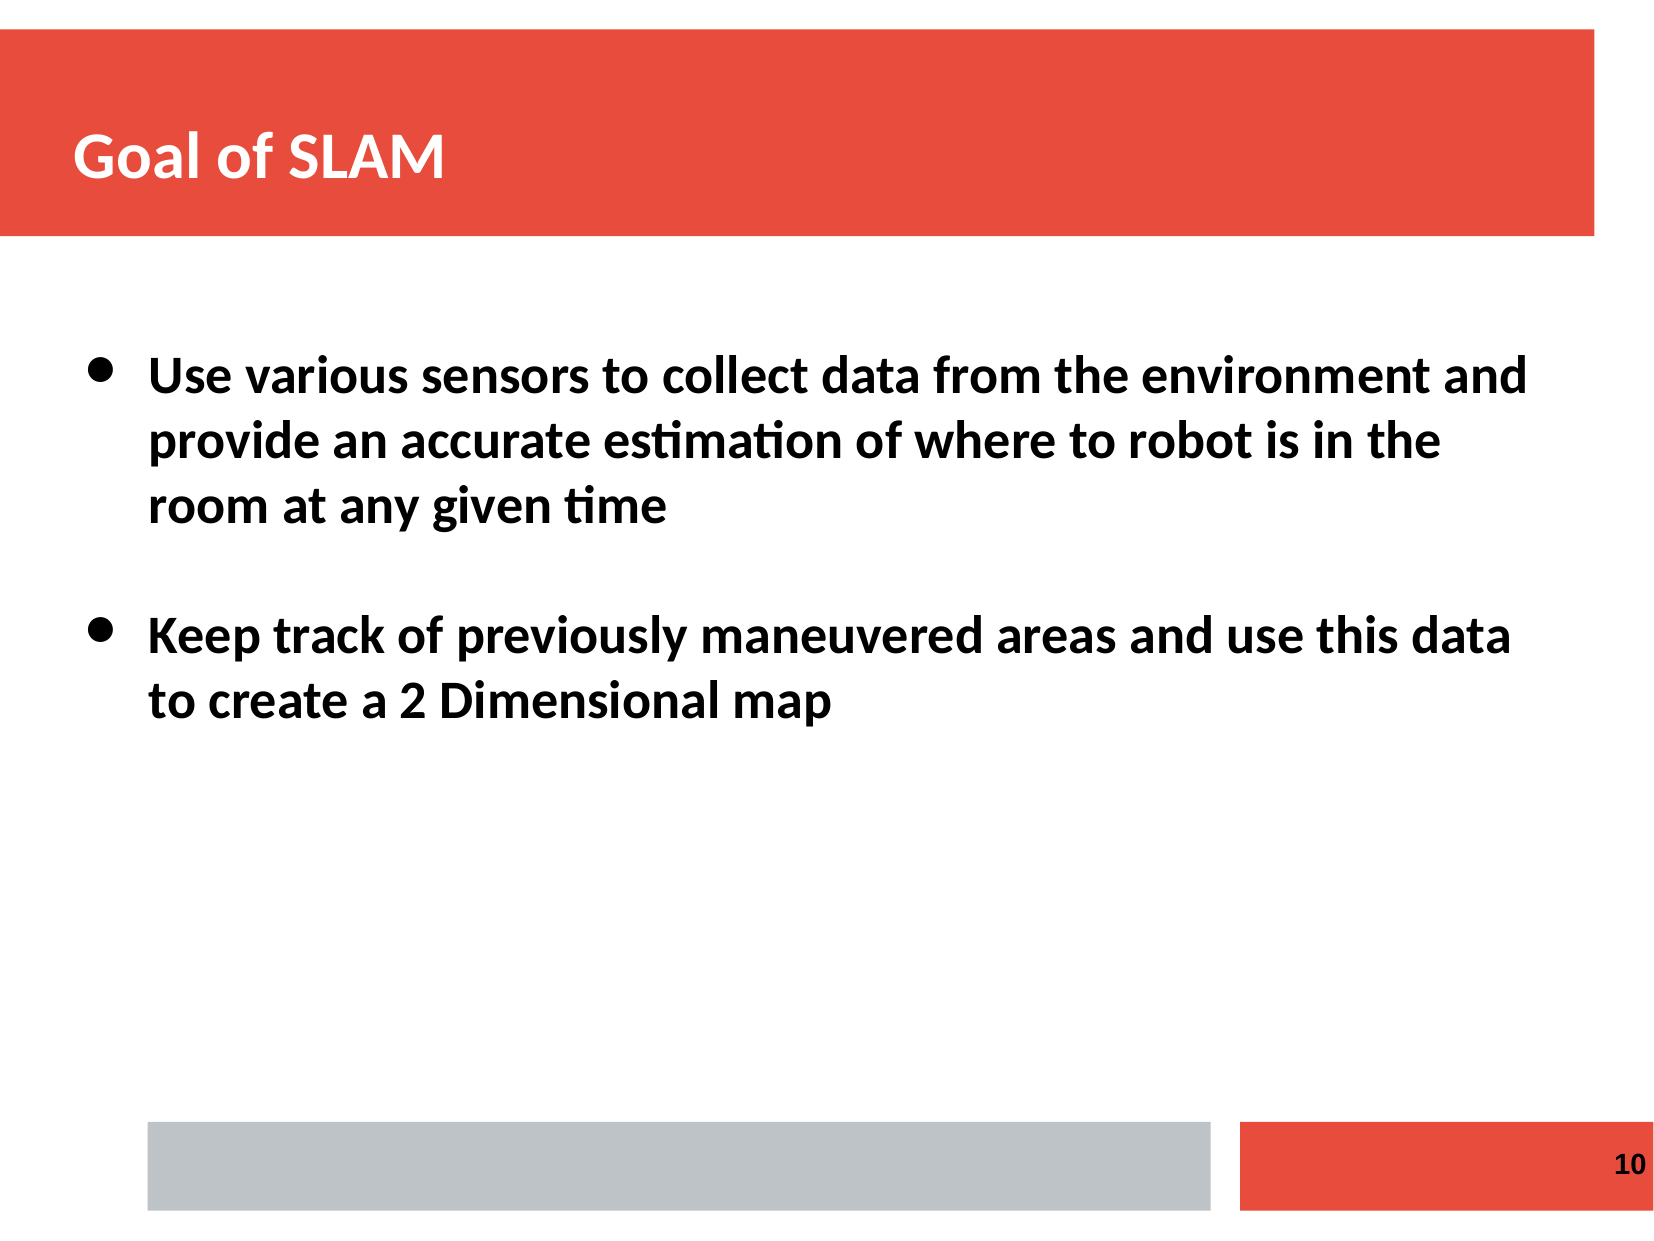

# Goal of SLAM
Use various sensors to collect data from the environment and provide an accurate estimation of where to robot is in the room at any given time
Keep track of previously maneuvered areas and use this data to create a 2 Dimensional map